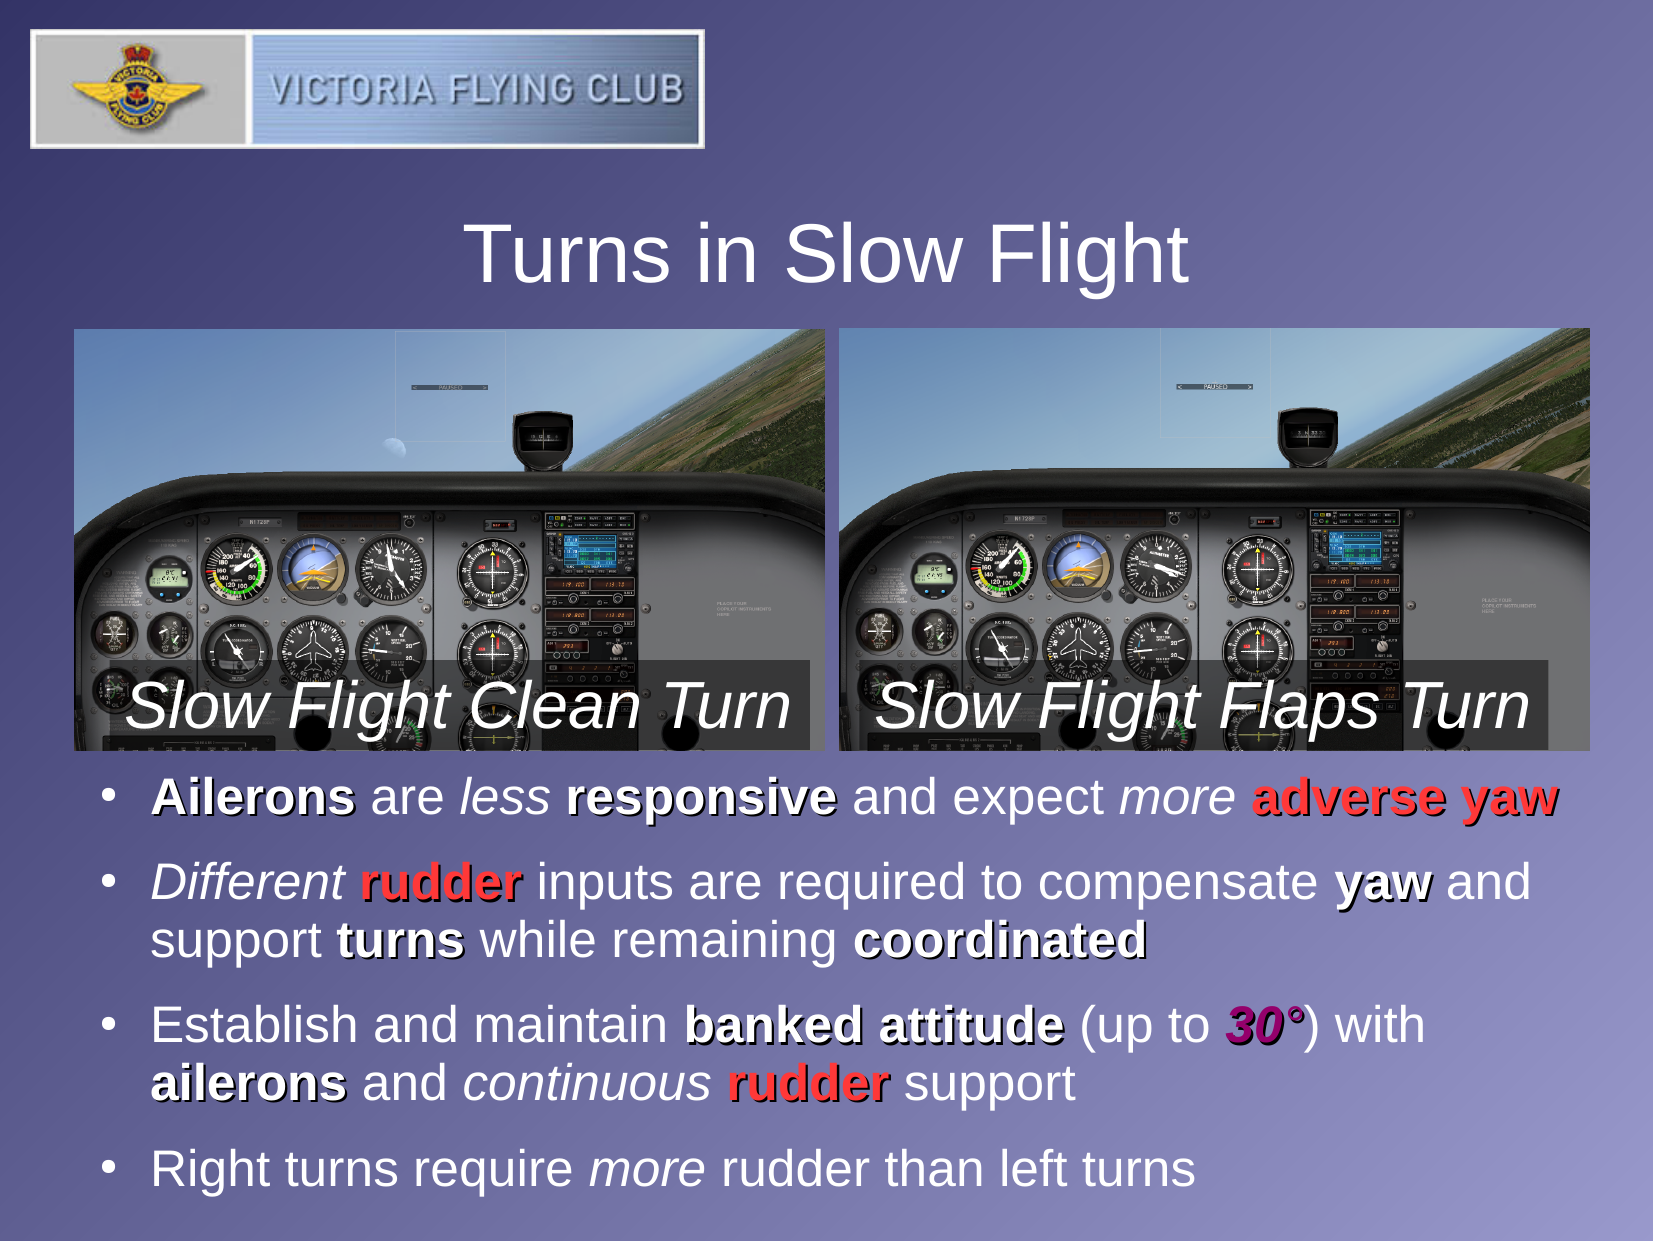

# Turns in Slow Flight
Slow Flight Clean Turn
Slow Flight Flaps Turn
Ailerons are less responsive and expect more adverse yaw
Different rudder inputs are required to compensate yaw and support turns while remaining coordinated
Establish and maintain banked attitude (up to 30°) with ailerons and continuous rudder support
Right turns require more rudder than left turns